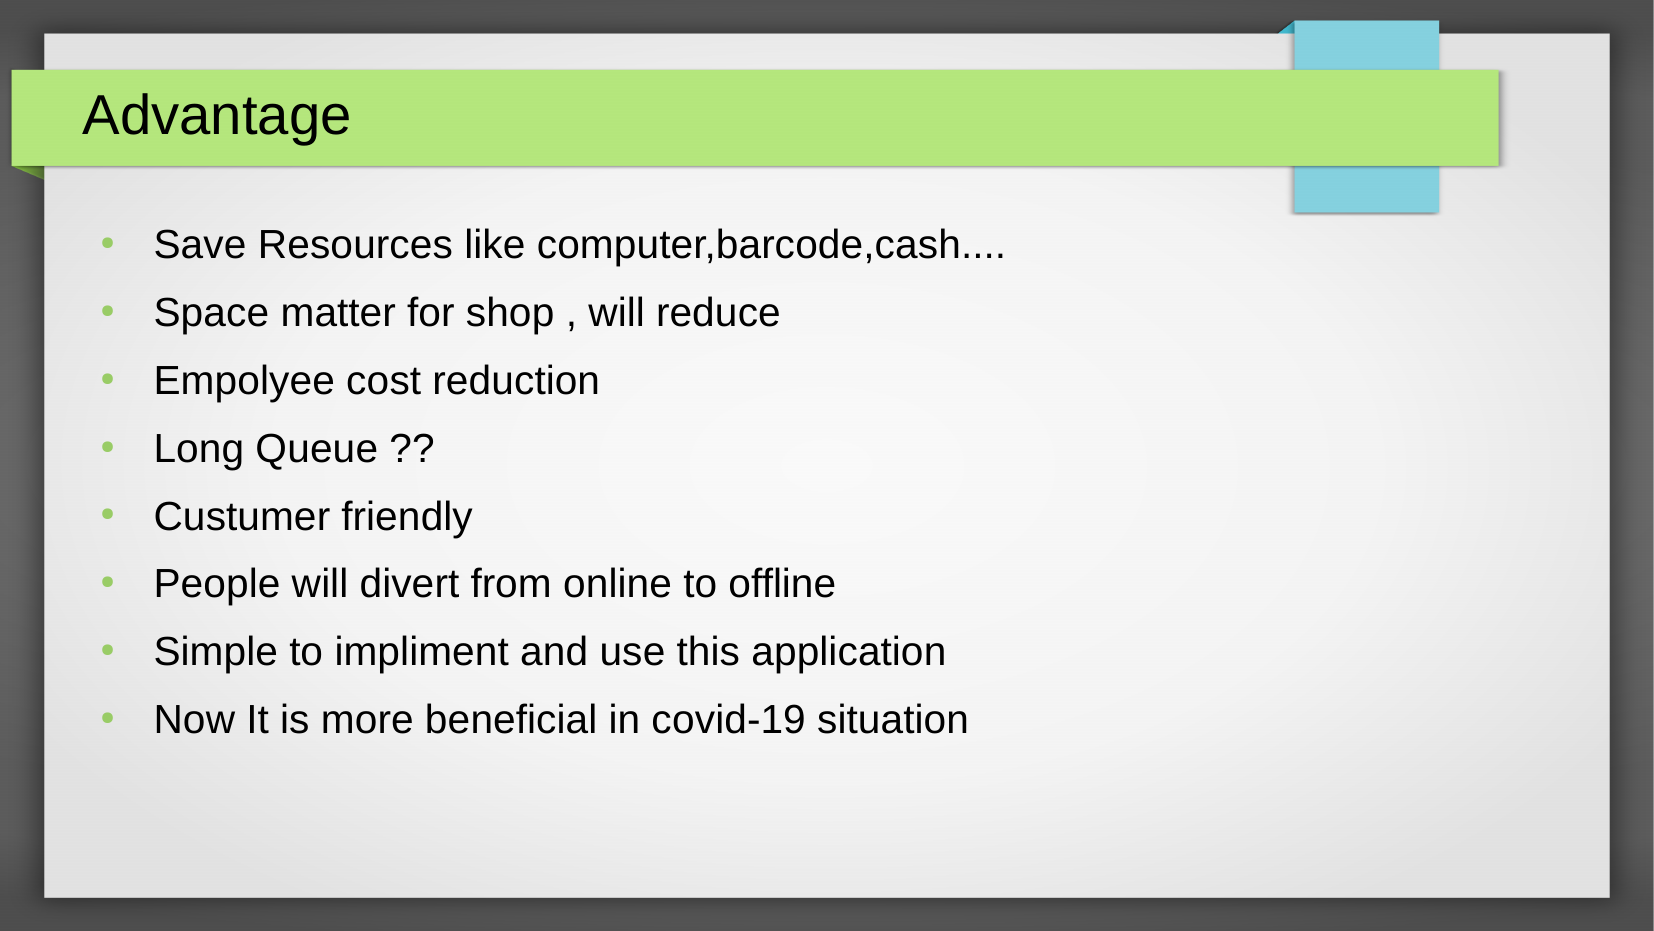

# Advantage
Save Resources like computer,barcode,cash....
Space matter for shop , will reduce
Empolyee cost reduction
Long Queue ??
Custumer friendly
People will divert from online to offline
Simple to impliment and use this application
Now It is more beneficial in covid-19 situation